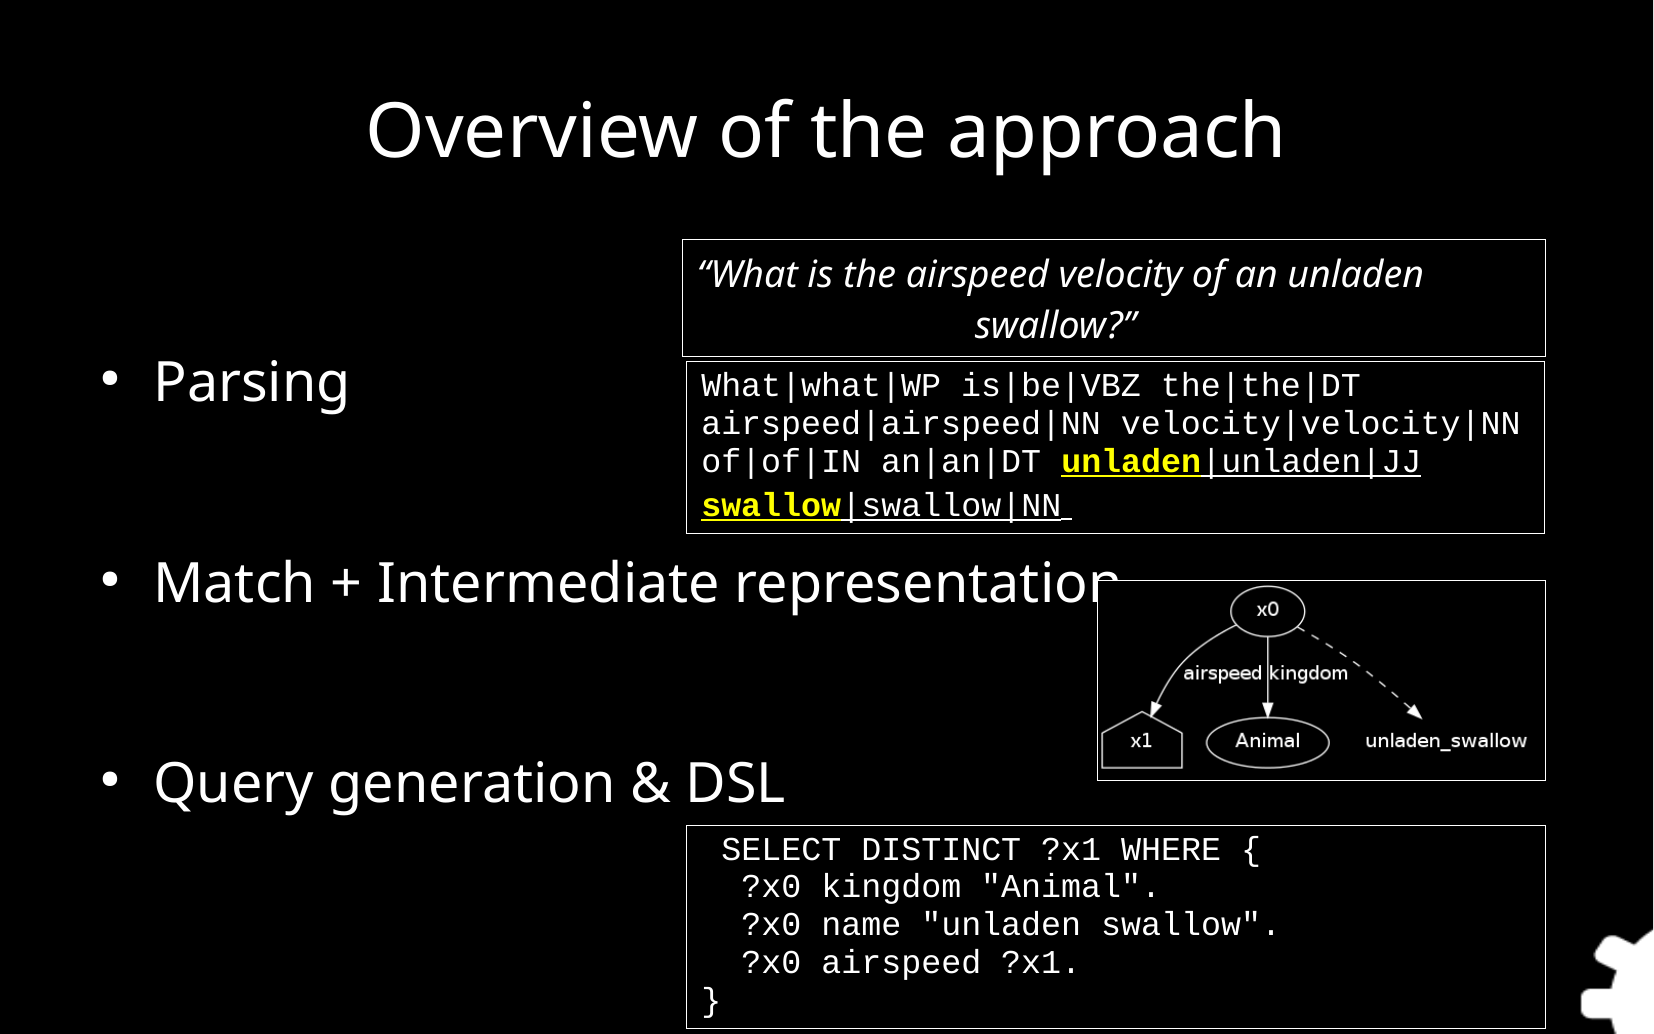

# Overview of the approach
“What is the airspeed velocity of an unladen swallow?”
Parsing
Match + Intermediate representation
Query generation & DSL
What|what|WP is|be|VBZ the|the|DT
airspeed|airspeed|NN velocity|velocity|NN
of|of|IN an|an|DT unladen|unladen|JJ
swallow|swallow|NN
 SELECT DISTINCT ?x1 WHERE {
 ?x0 kingdom "Animal".
 ?x0 name "unladen swallow".
 ?x0 airspeed ?x1.
}